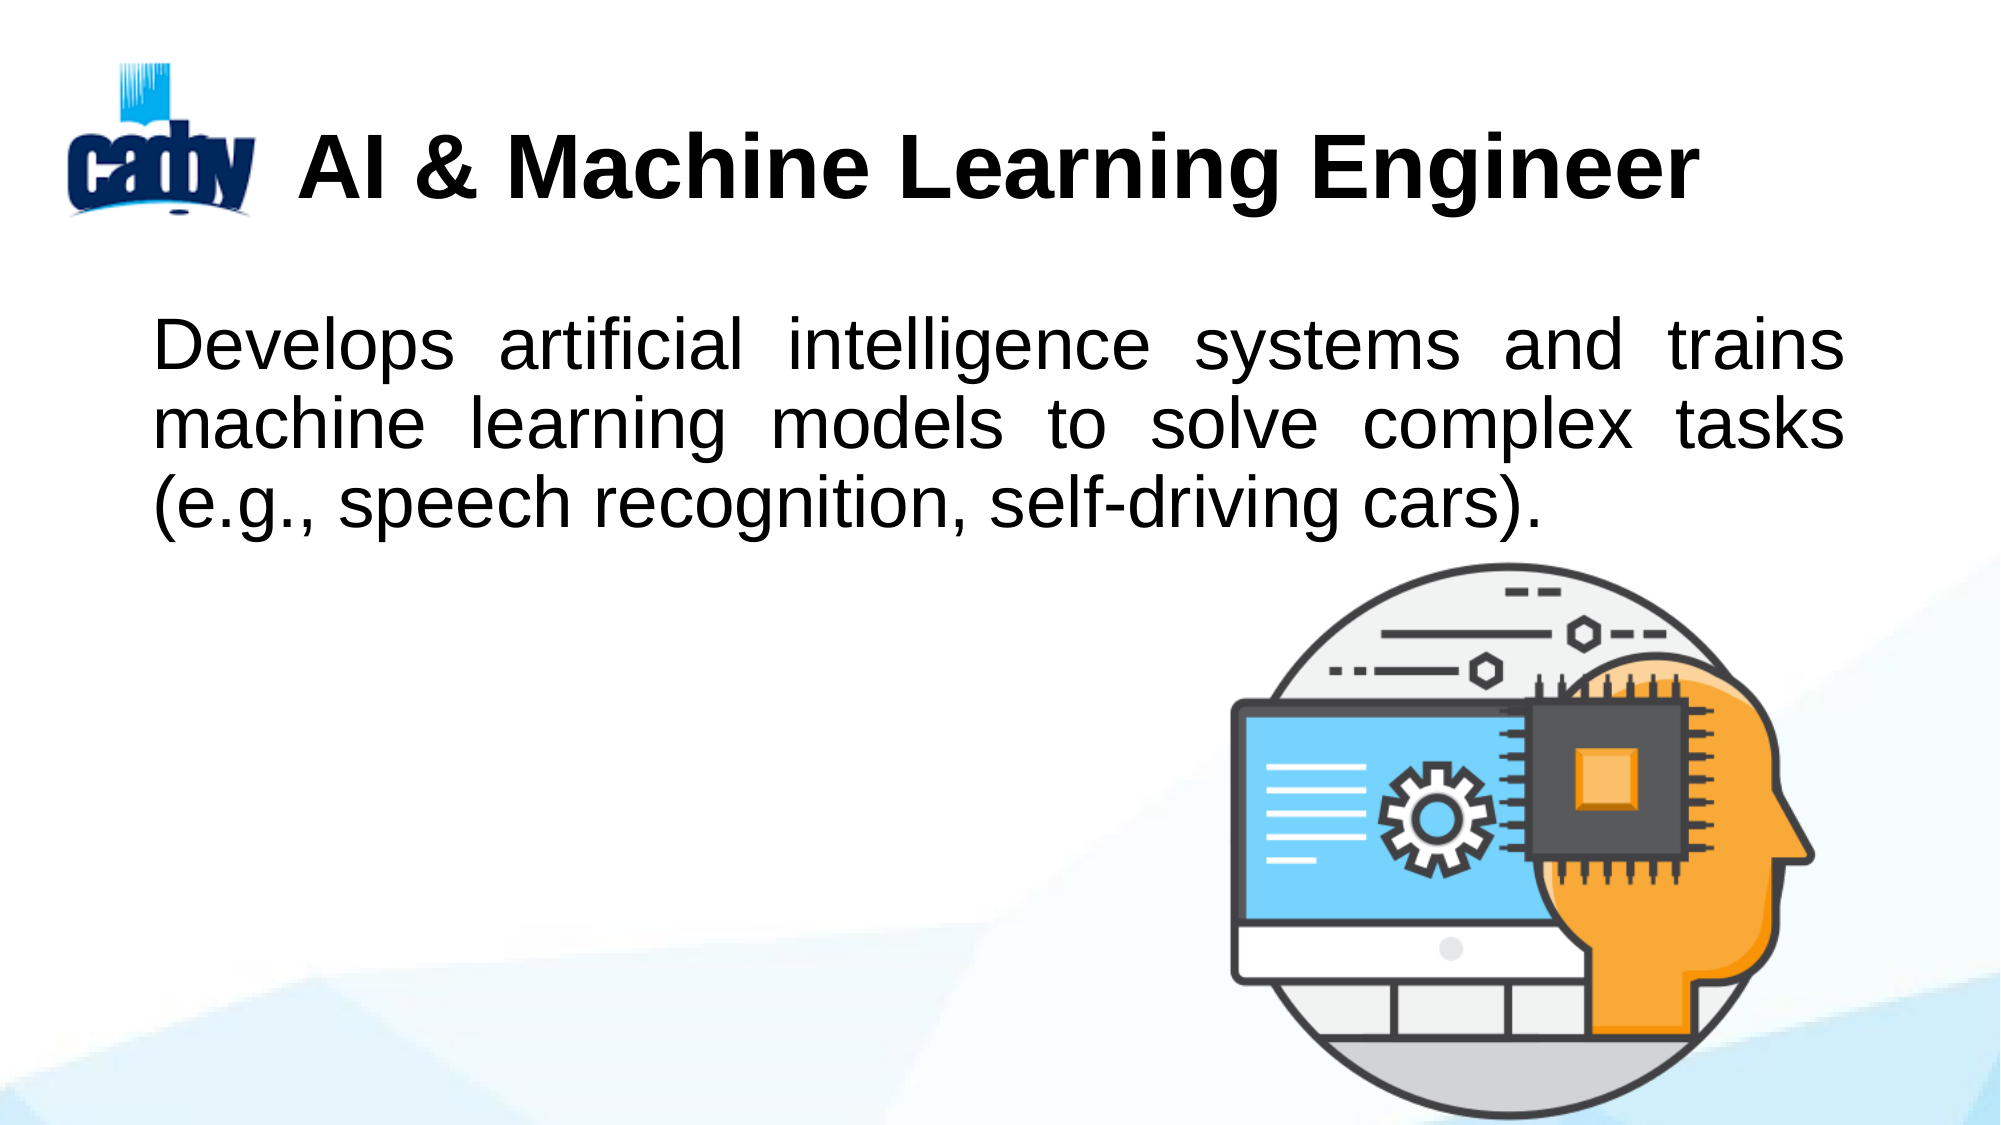

# AI & Machine Learning Engineer
Develops artificial intelligence systems and trains machine learning models to solve complex tasks (e.g., speech recognition, self-driving cars).